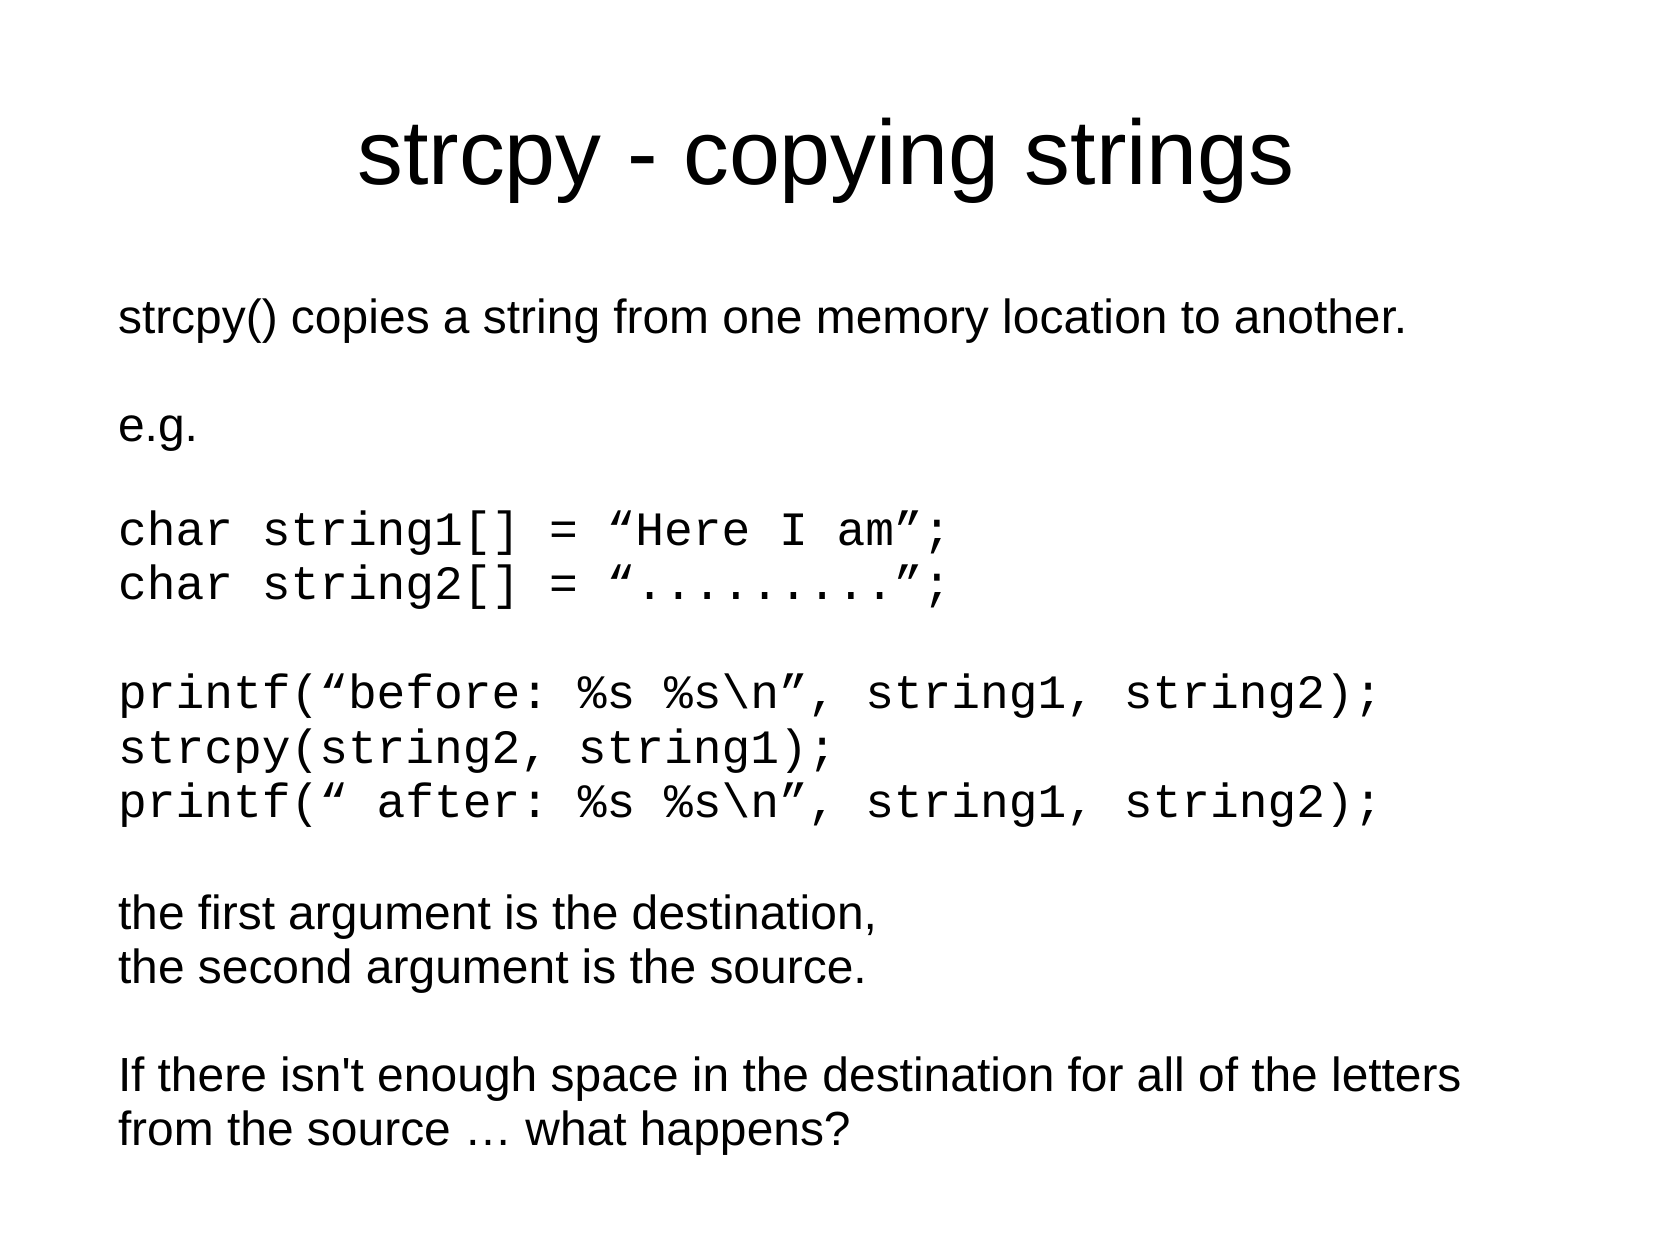

# strcpy - copying strings
strcpy() copies a string from one memory location to another.
e.g.
char string1[] = “Here I am”;
char string2[] = “.........”;
printf(“before: %s %s\n”, string1, string2);
strcpy(string2, string1);
printf(“ after: %s %s\n”, string1, string2);
the first argument is the destination,
the second argument is the source.
If there isn't enough space in the destination for all of the letters from the source … what happens?